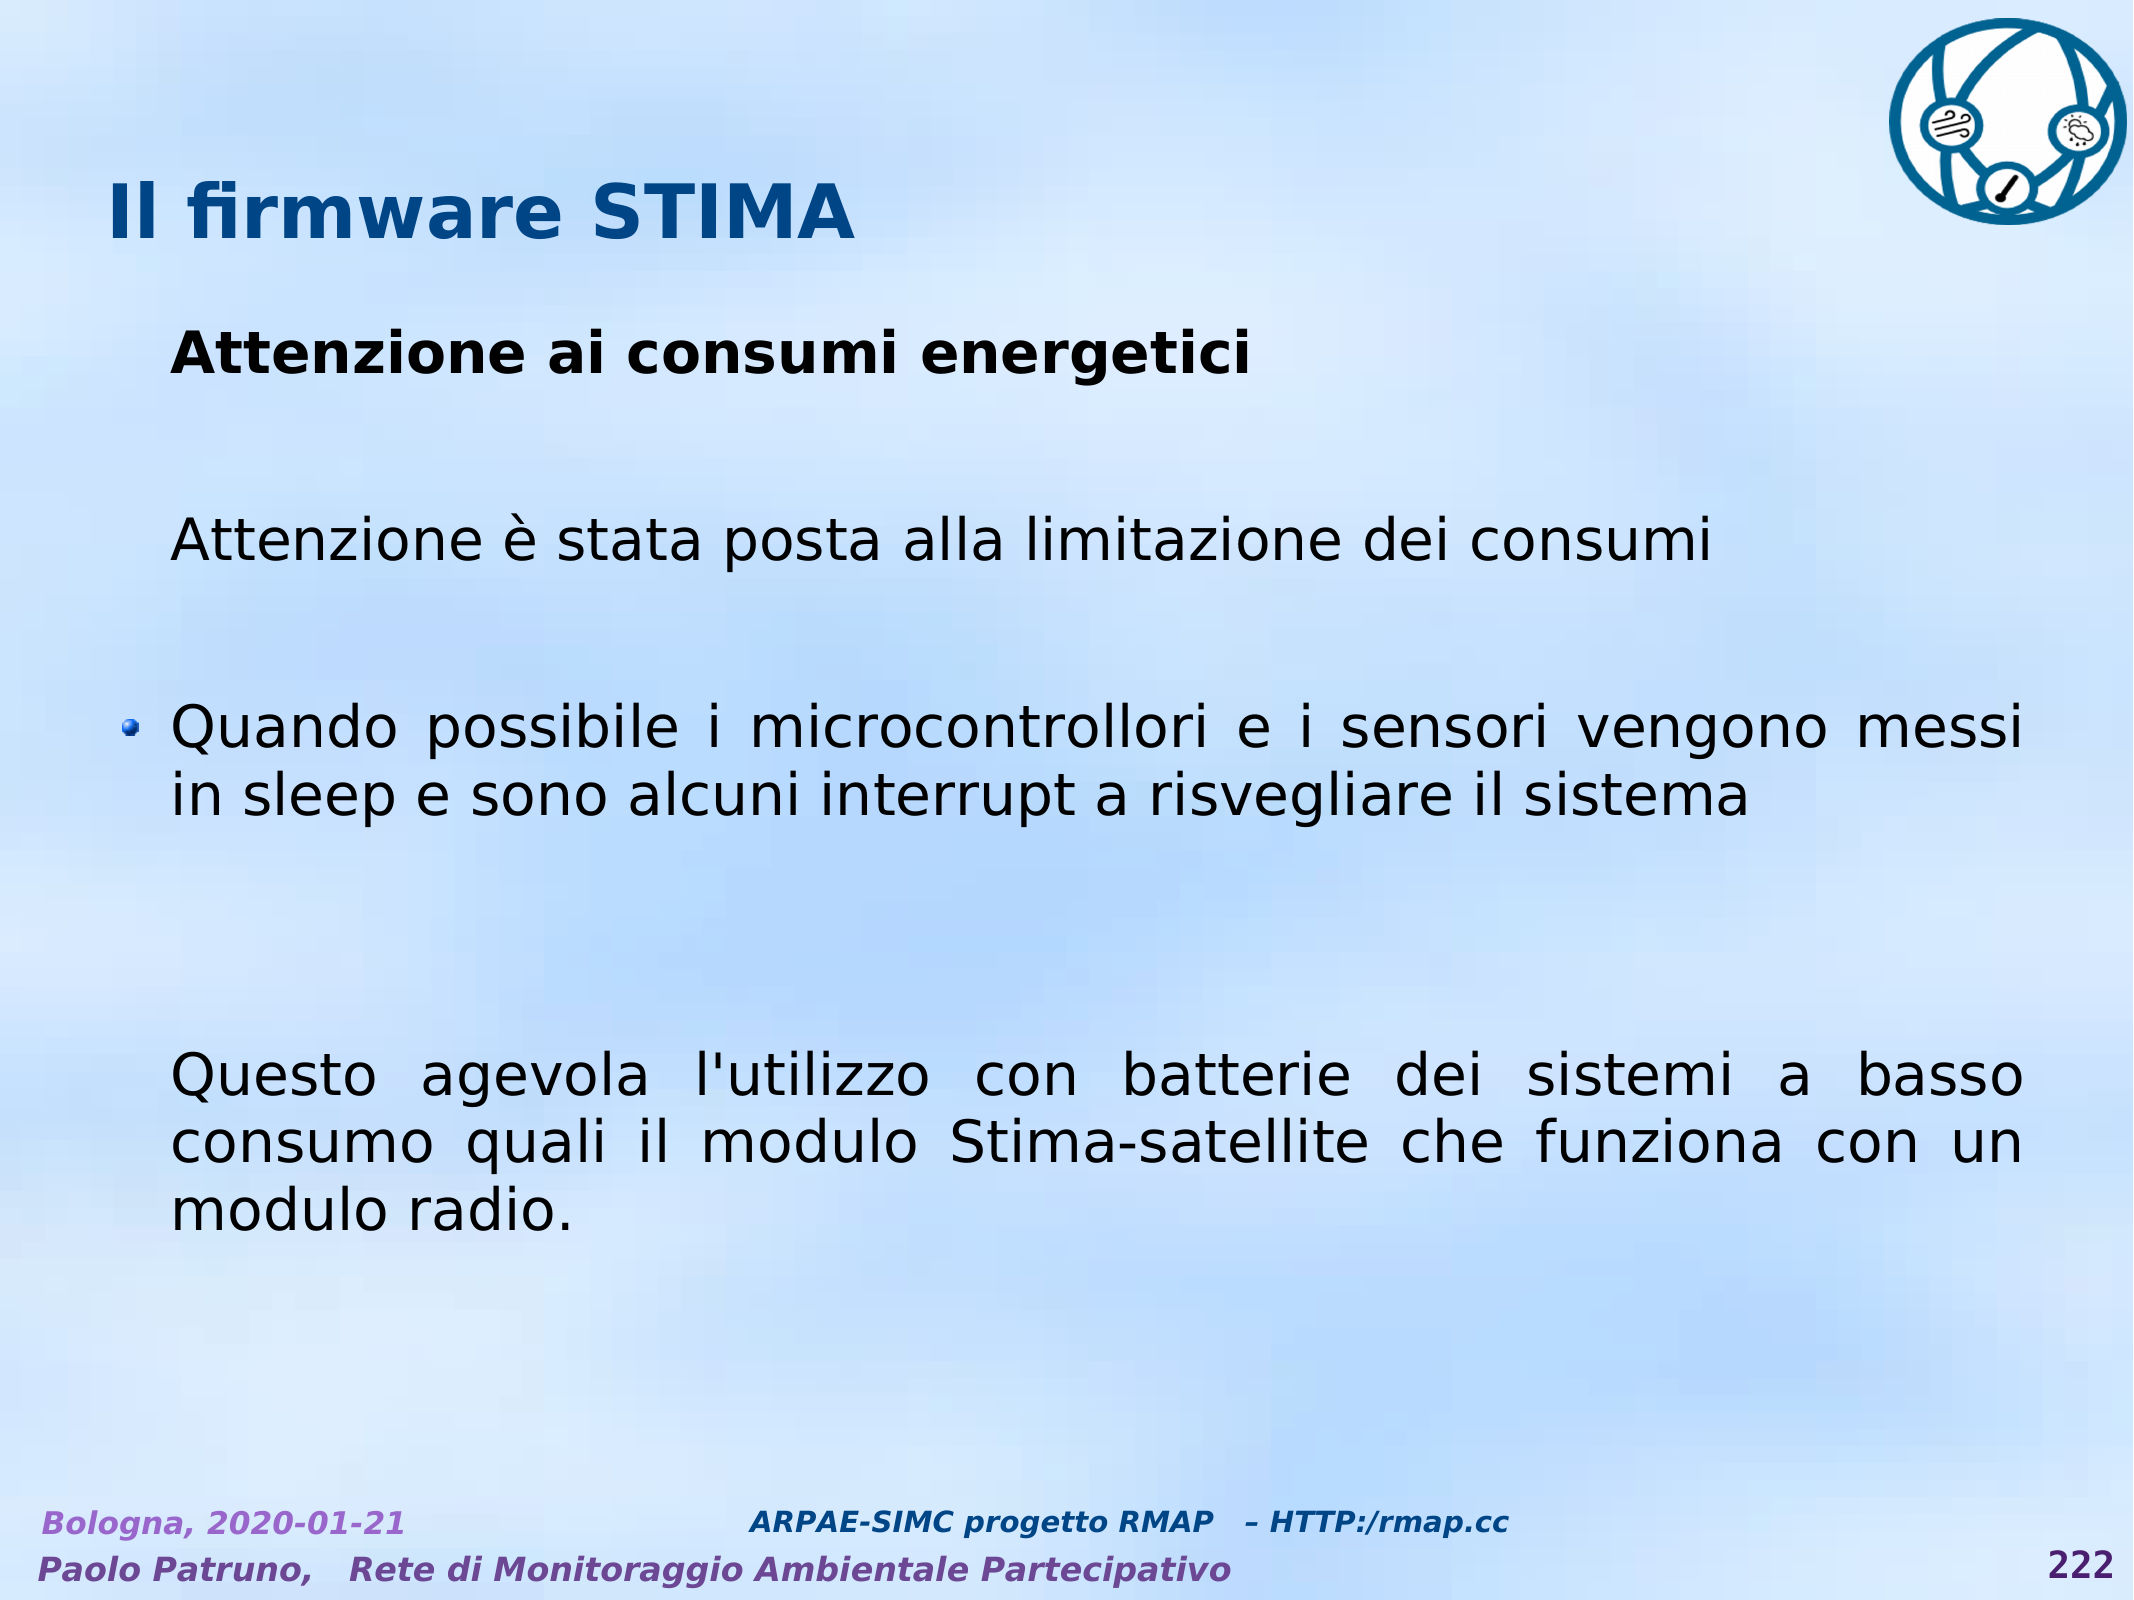

# Il firmware STIMA
Attenzione ai consumi energetici
Attenzione è stata posta alla limitazione dei consumi
Quando possibile i microcontrollori e i sensori vengono messi in sleep e sono alcuni interrupt a risvegliare il sistema
Questo agevola l'utilizzo con batterie dei sistemi a basso consumo quali il modulo Stima-satellite che funziona con un modulo radio.